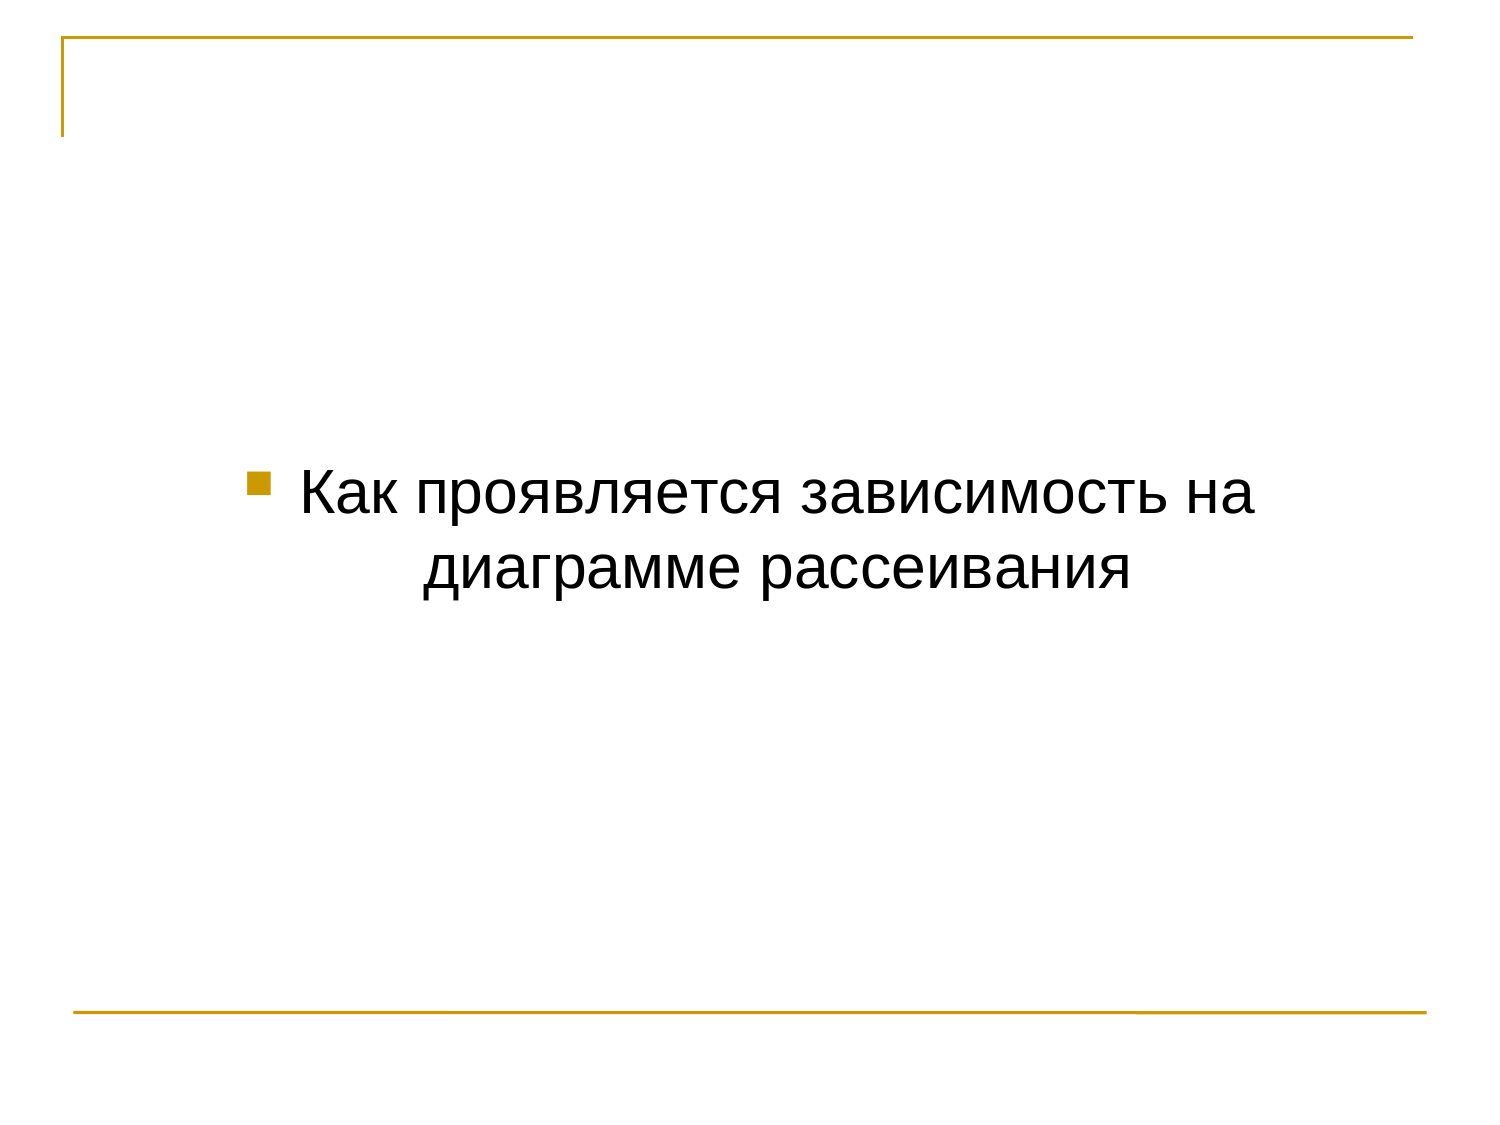

#
Как проявляется зависимость на диаграмме рассеивания